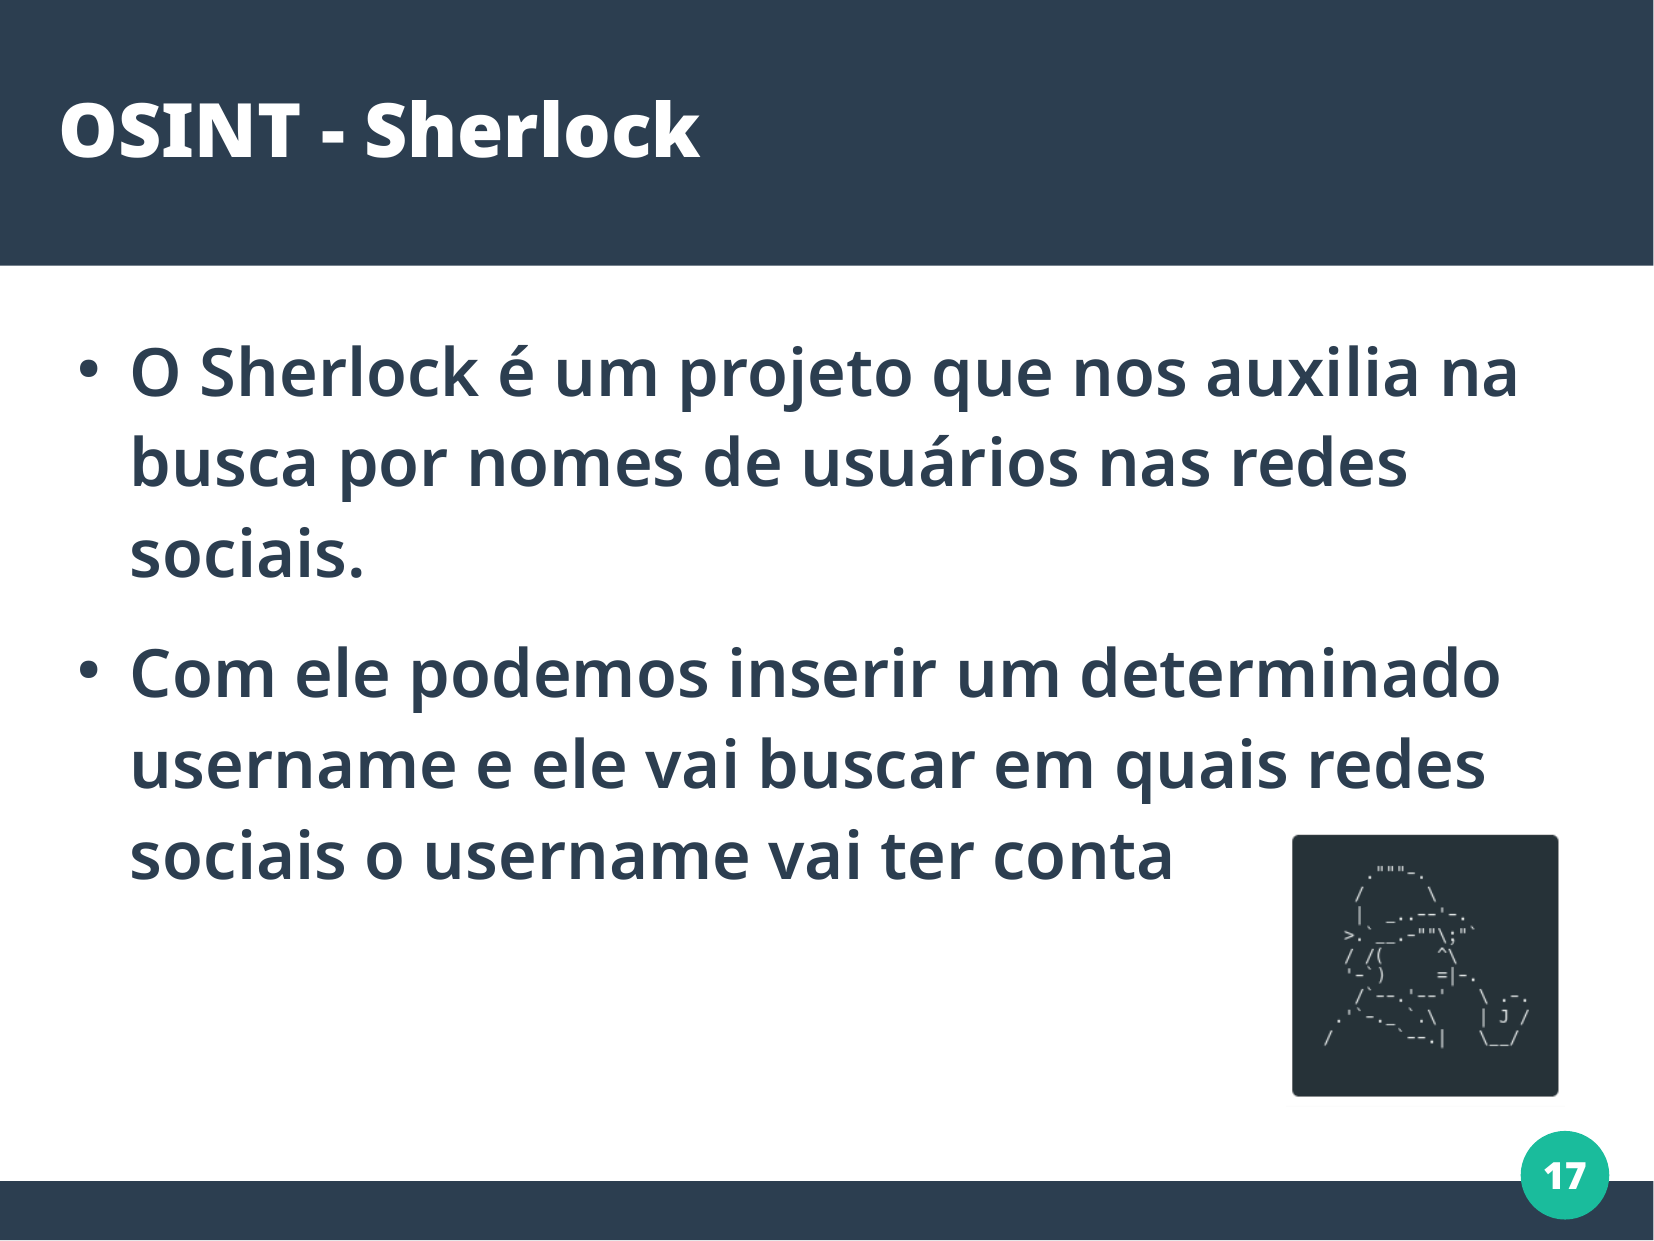

# OSINT - Sherlock
O Sherlock é um projeto que nos auxilia na busca por nomes de usuários nas redes sociais.
Com ele podemos inserir um determinado username e ele vai buscar em quais redes sociais o username vai ter conta
17